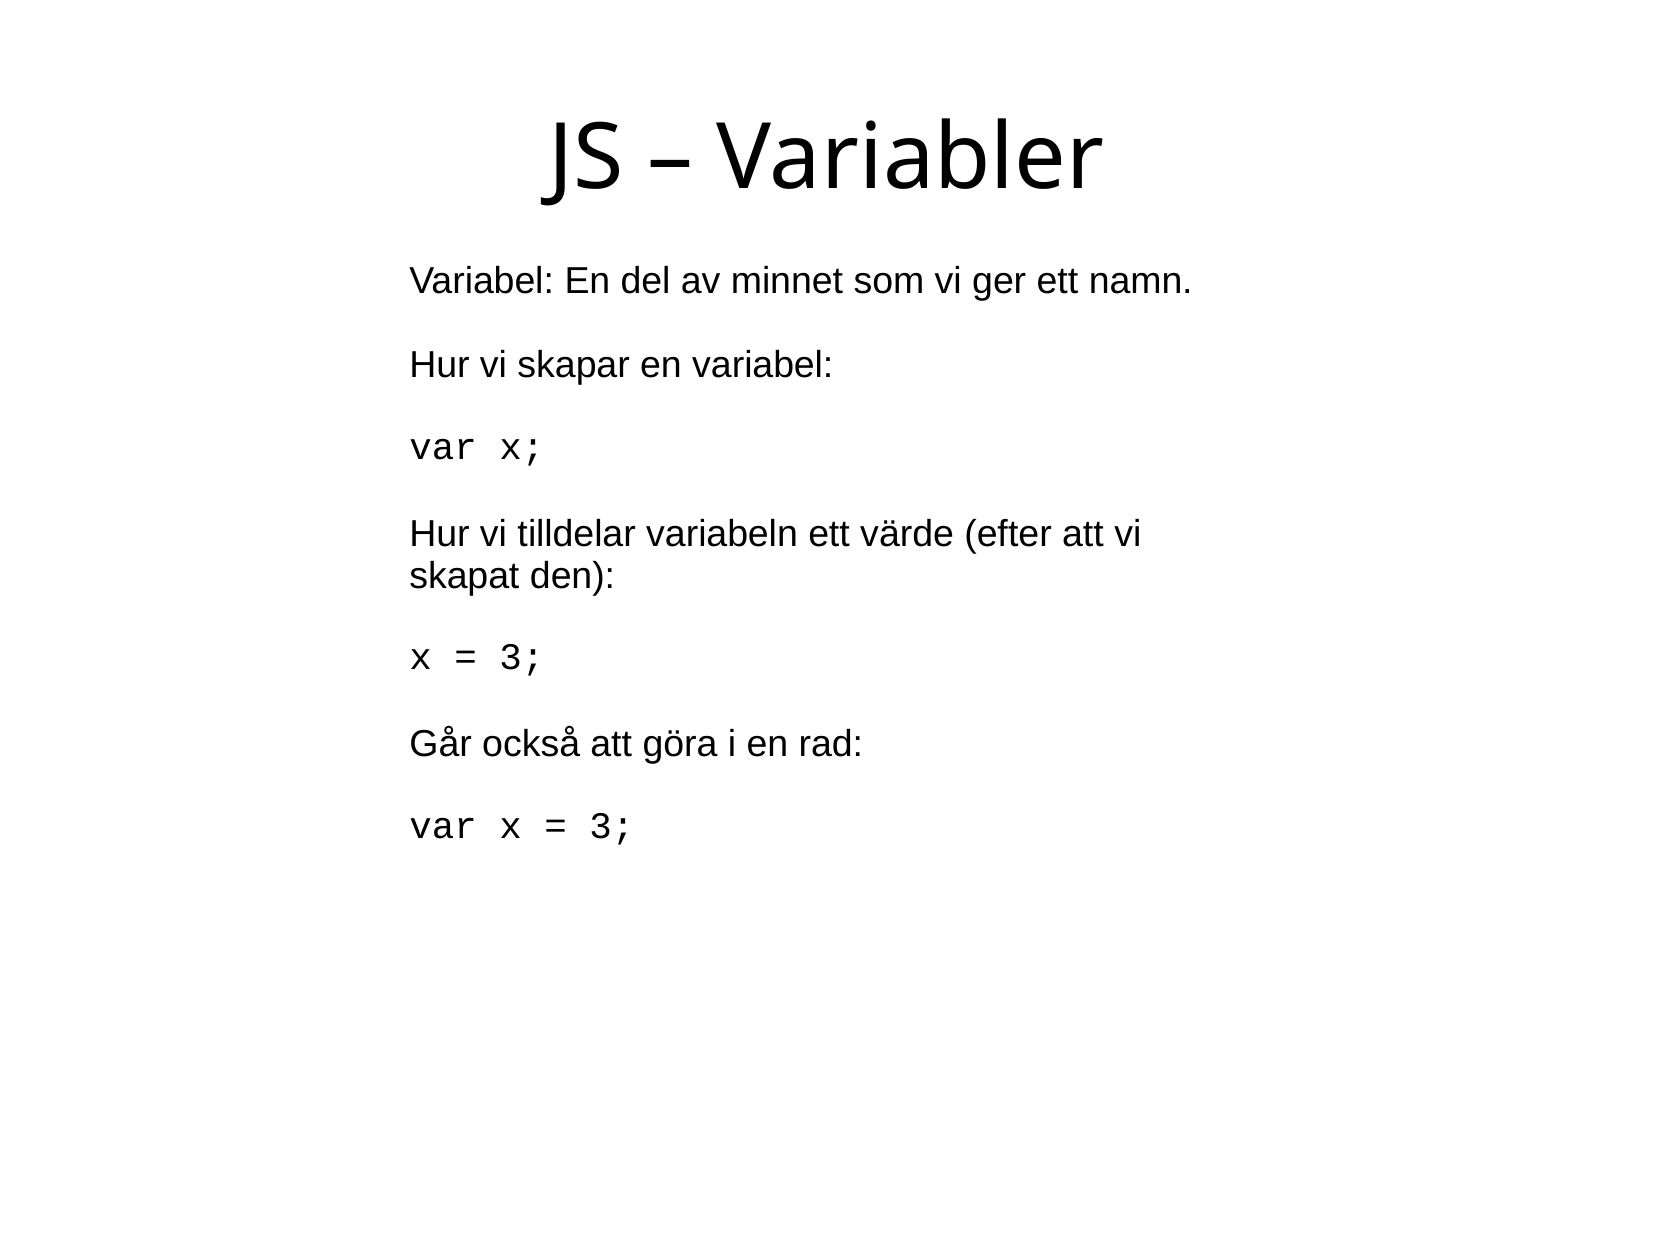

# JS – Variabler
Variabel: En del av minnet som vi ger ett namn.
Hur vi skapar en variabel:
var x;
Hur vi tilldelar variabeln ett värde (efter att vi skapat den):
x = 3;
Går också att göra i en rad:
var x = 3;